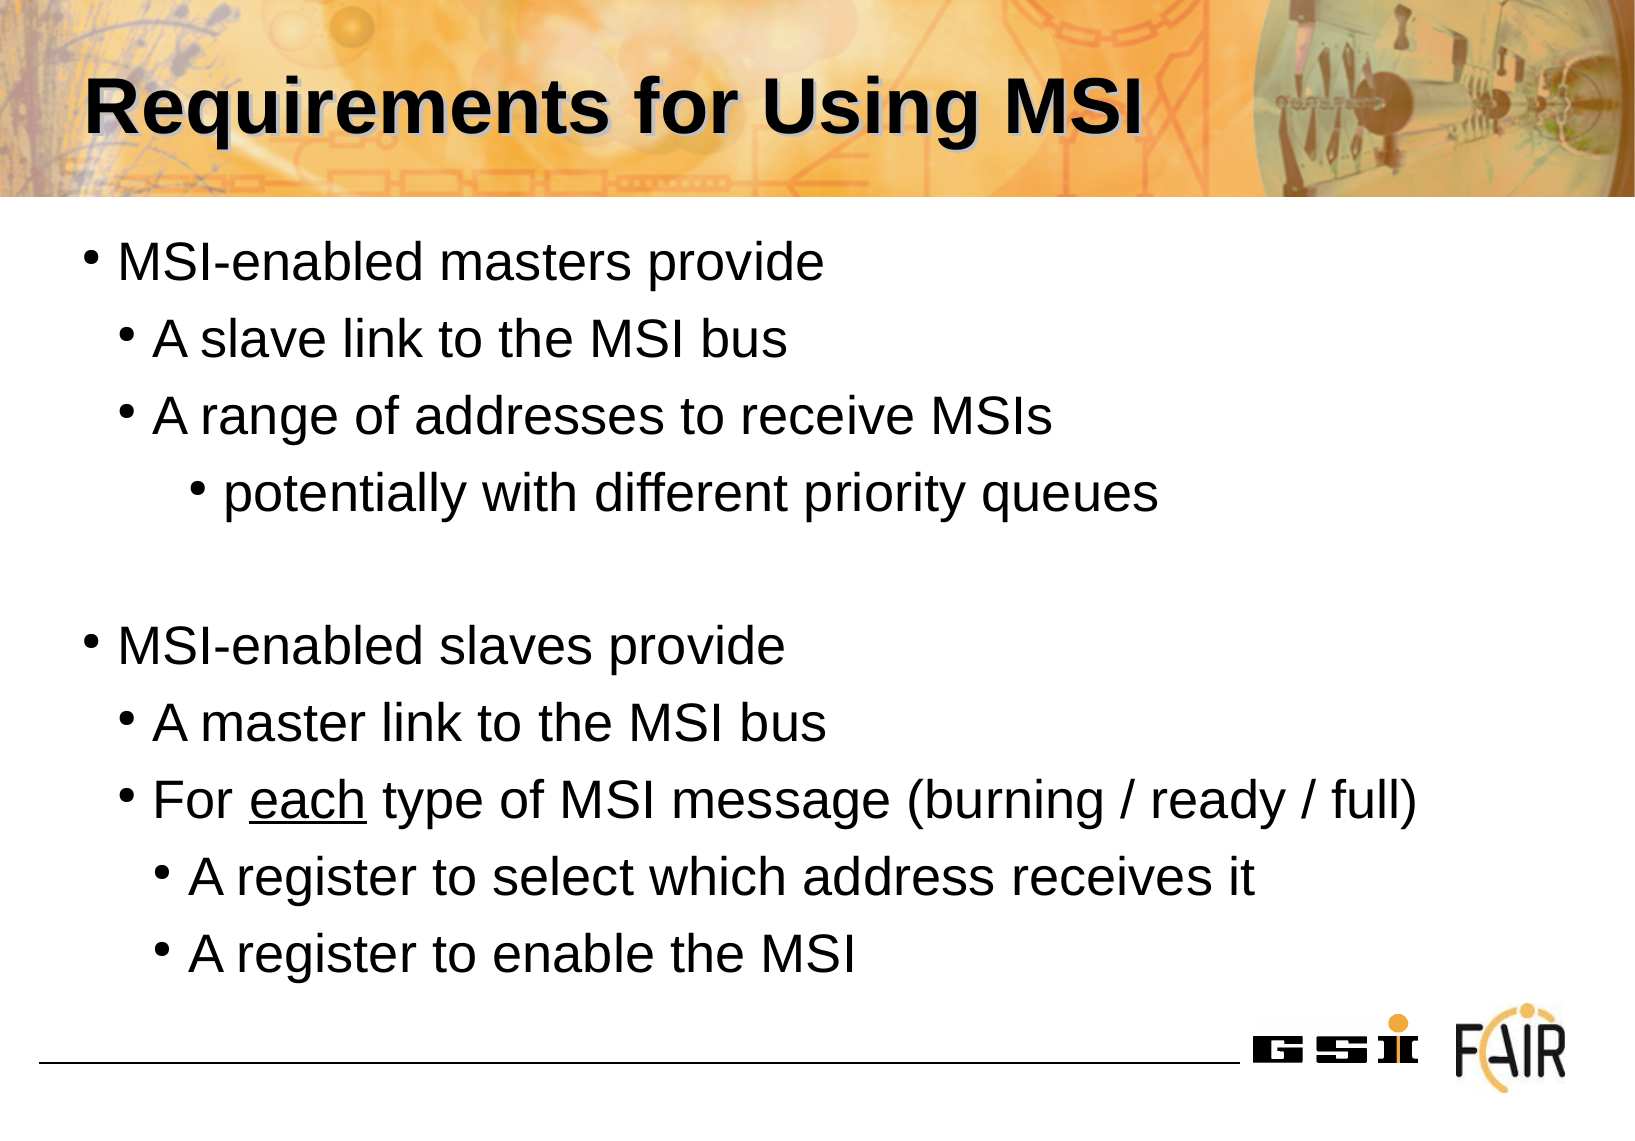

# Requirements for Using MSI
MSI-enabled masters provide
A slave link to the MSI bus
A range of addresses to receive MSIs
potentially with different priority queues
MSI-enabled slaves provide
A master link to the MSI bus
For each type of MSI message (burning / ready / full)
A register to select which address receives it
A register to enable the MSI